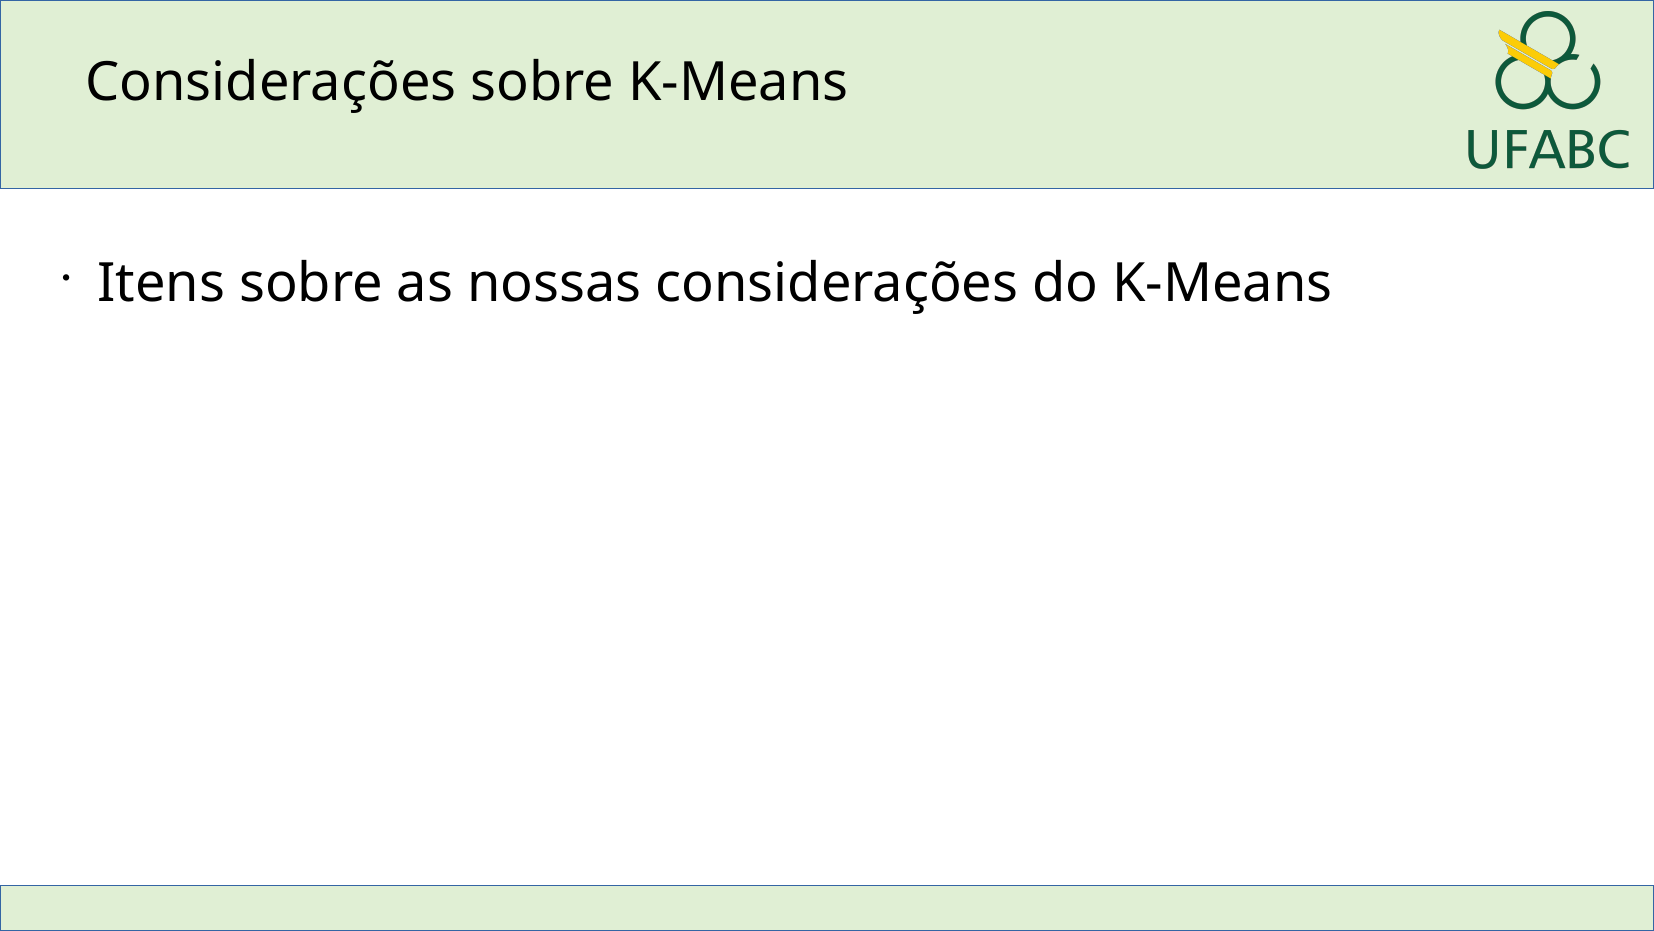

Considerações sobre K-Means
Itens sobre as nossas considerações do K-Means